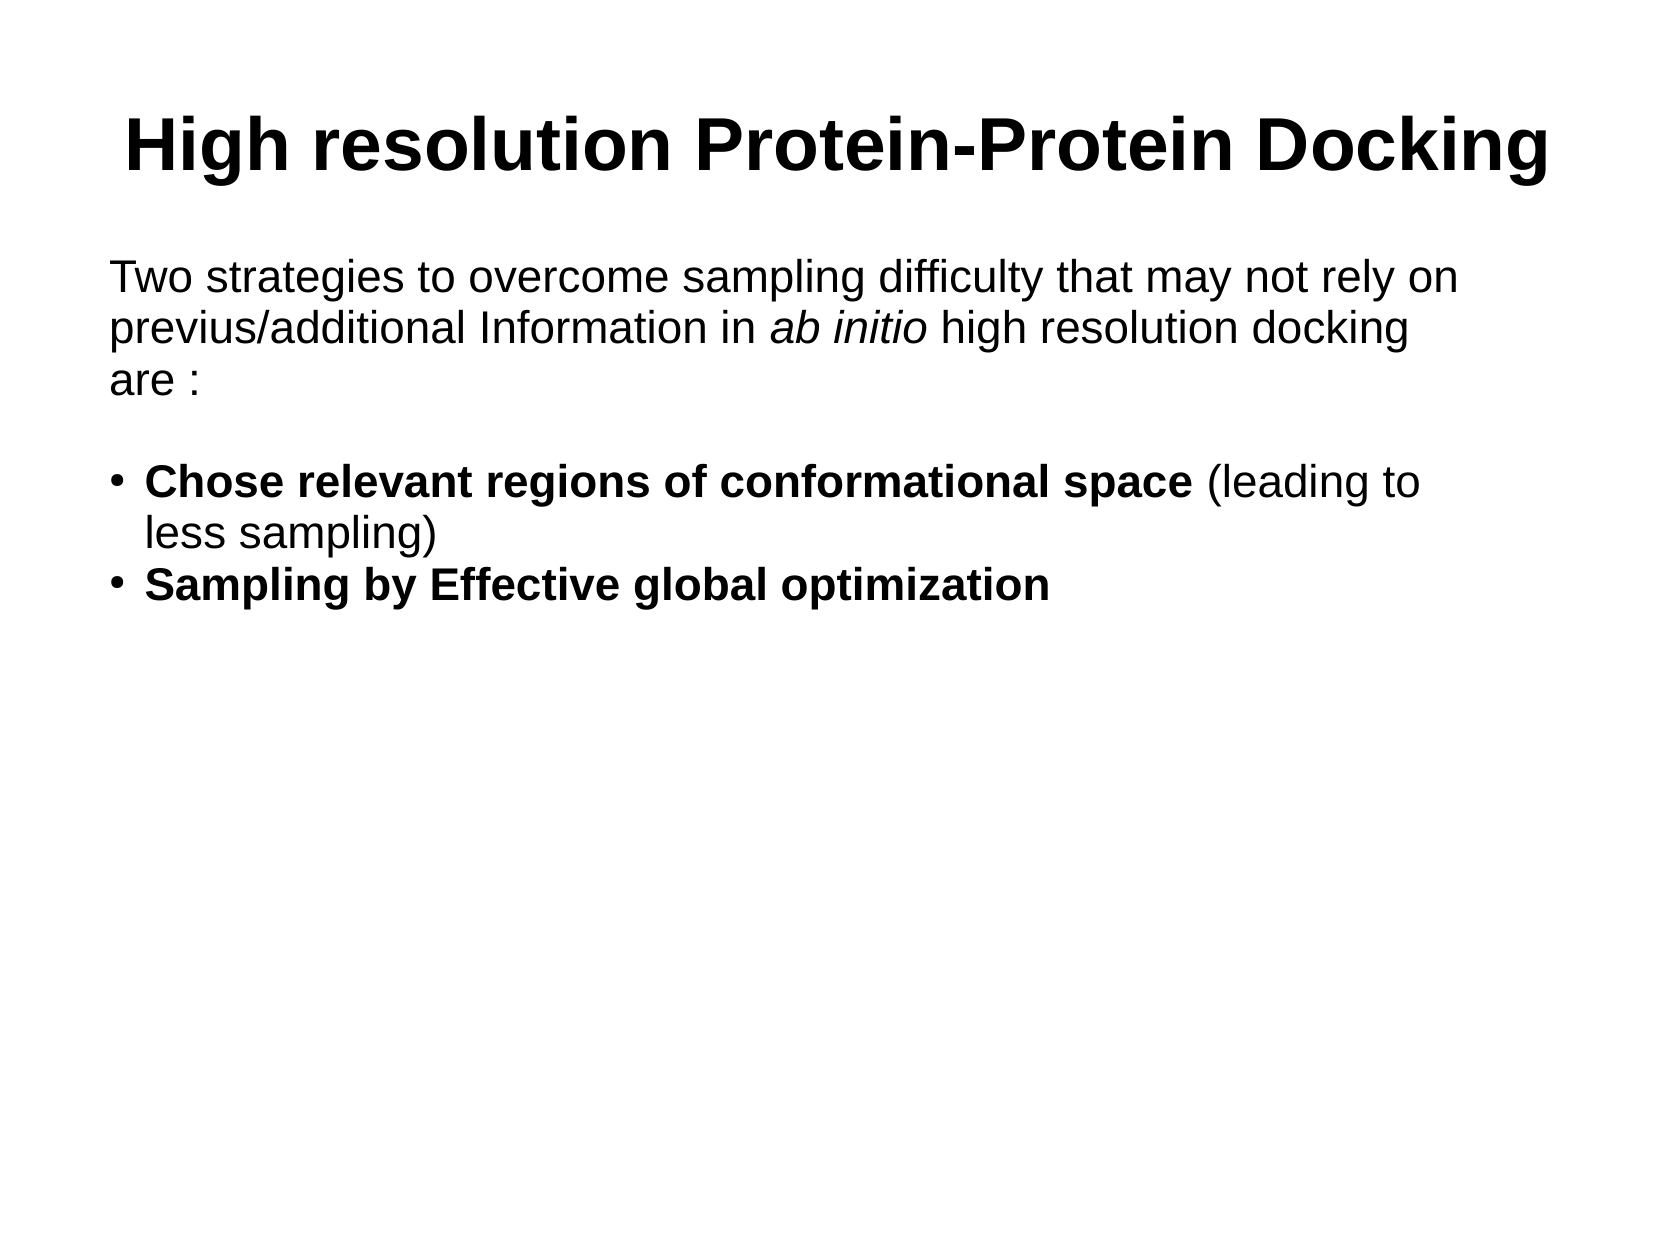

High resolution Protein-Protein Docking
Two strategies to overcome sampling difficulty that may not rely on previus/additional Information in ab initio high resolution docking are :
Chose relevant regions of conformational space (leading to less sampling)
Sampling by Effective global optimization